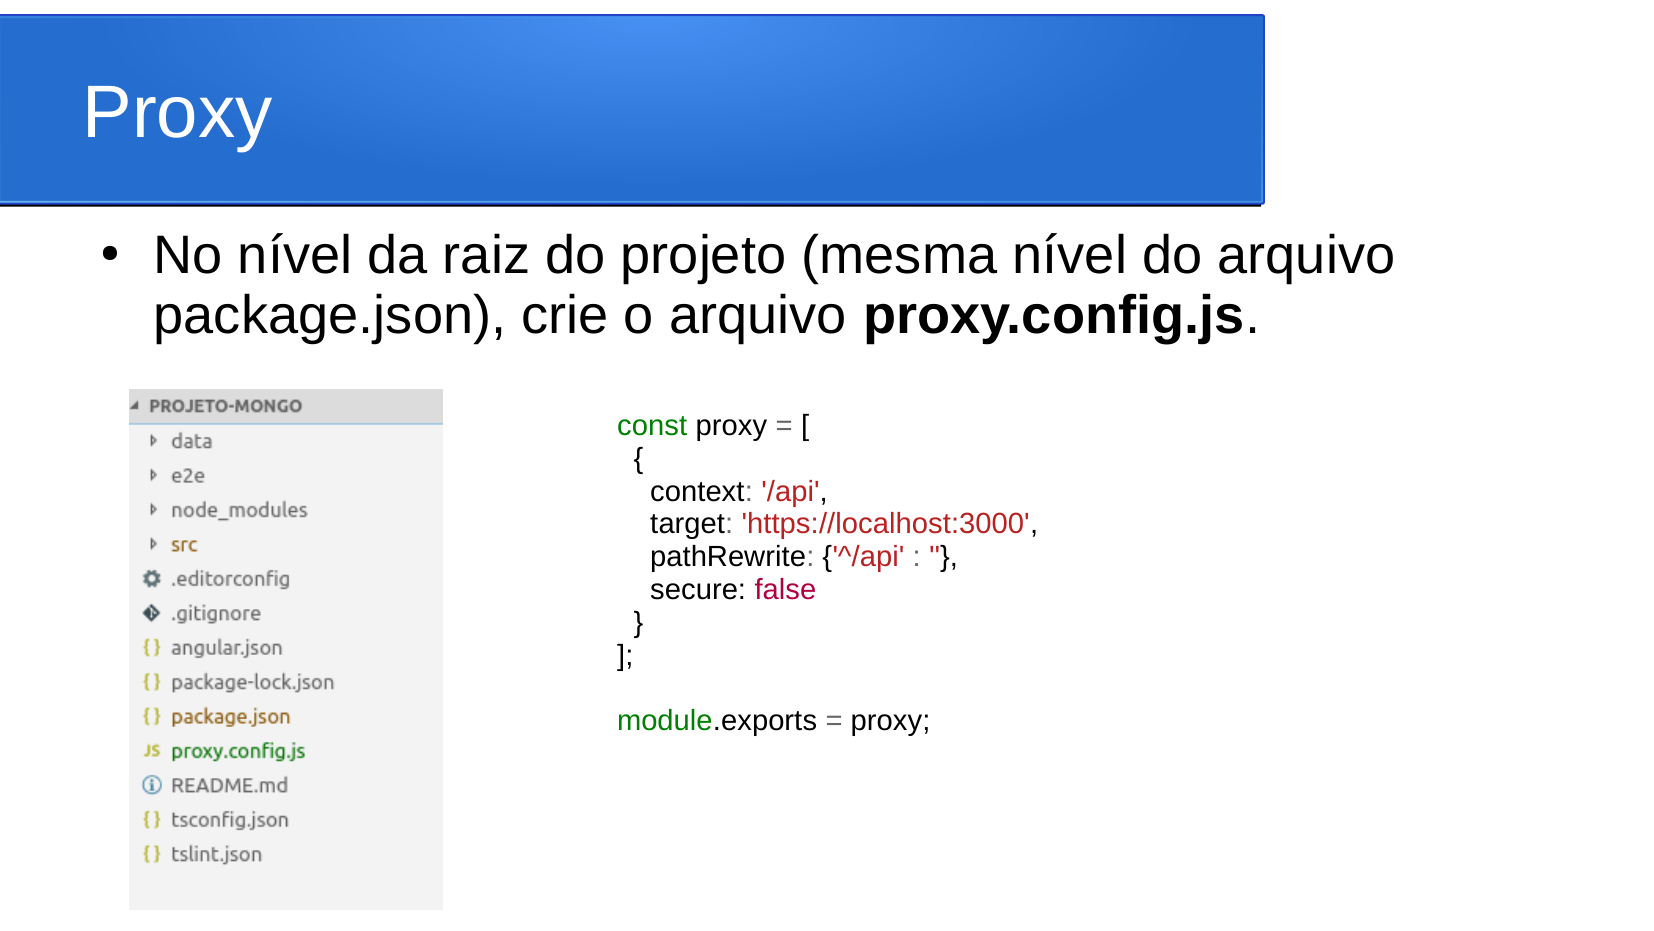

# Proxy
No nível da raiz do projeto (mesma nível do arquivo package.json), crie o arquivo proxy.config.js.
const proxy = [
 {
 context: '/api',
 target: 'https://localhost:3000',
 pathRewrite: {'^/api' : ''},
 secure: false
 }
];
module.exports = proxy;